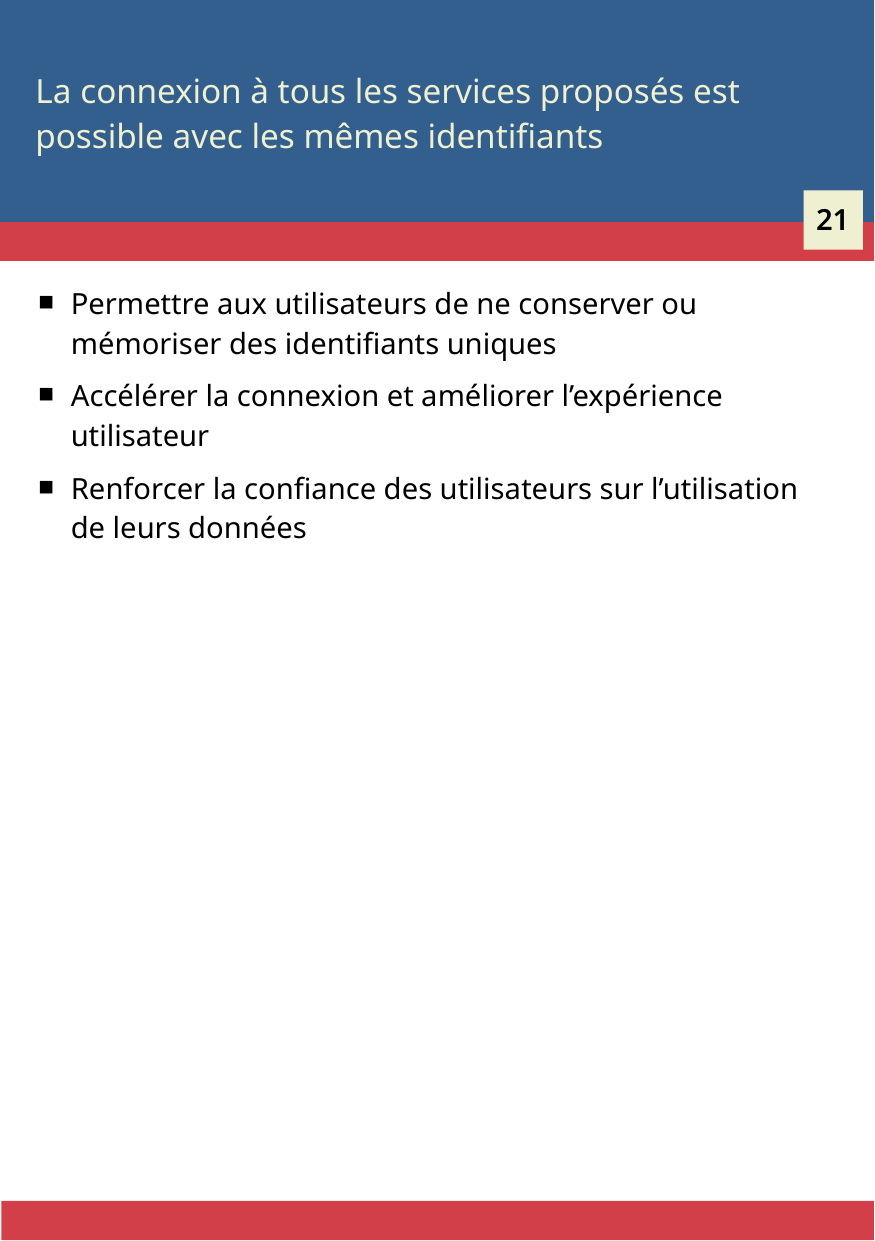

# La connexion à tous les services proposés est possible avec les mêmes identifiants
21
Permettre aux utilisateurs de ne conserver ou mémoriser des identifiants uniques
Accélérer la connexion et améliorer l’expérience utilisateur
Renforcer la confiance des utilisateurs sur l’utilisation de leurs données